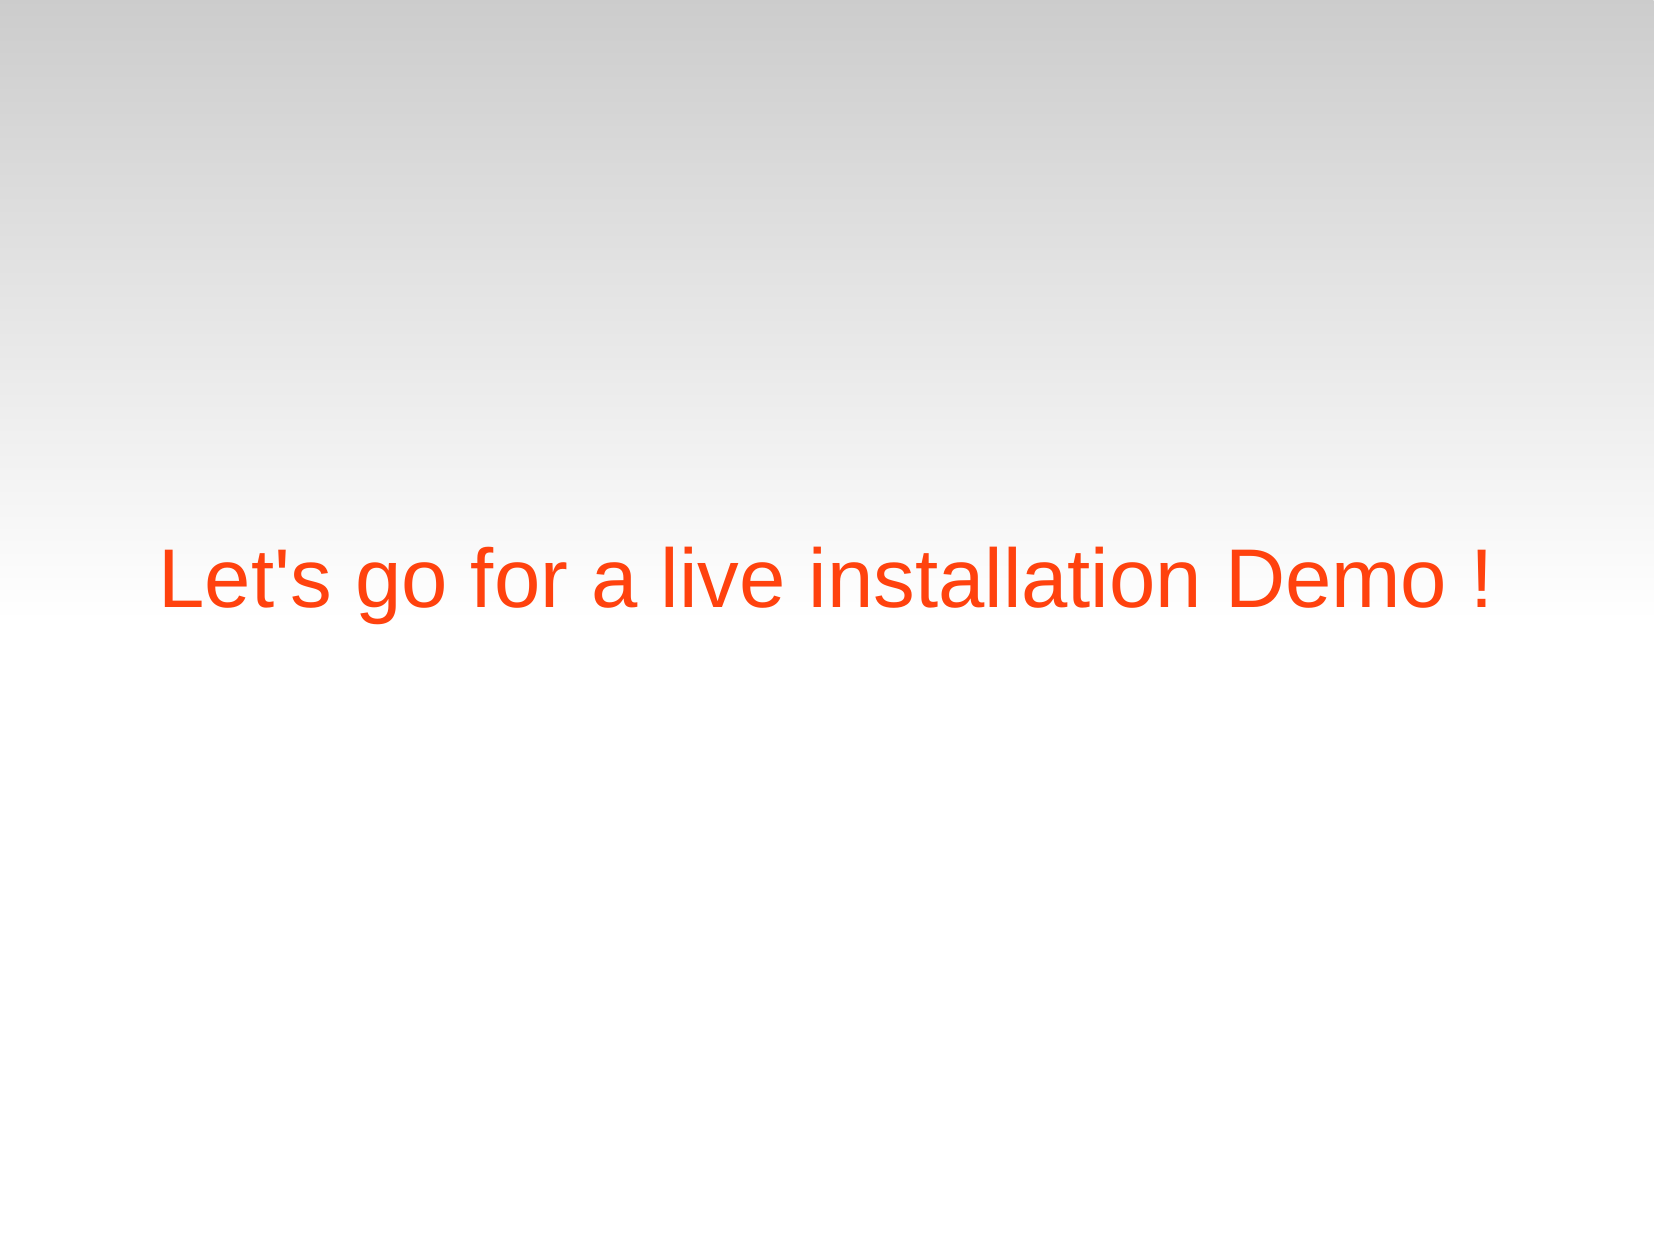

# Let's go for a live installation Demo !